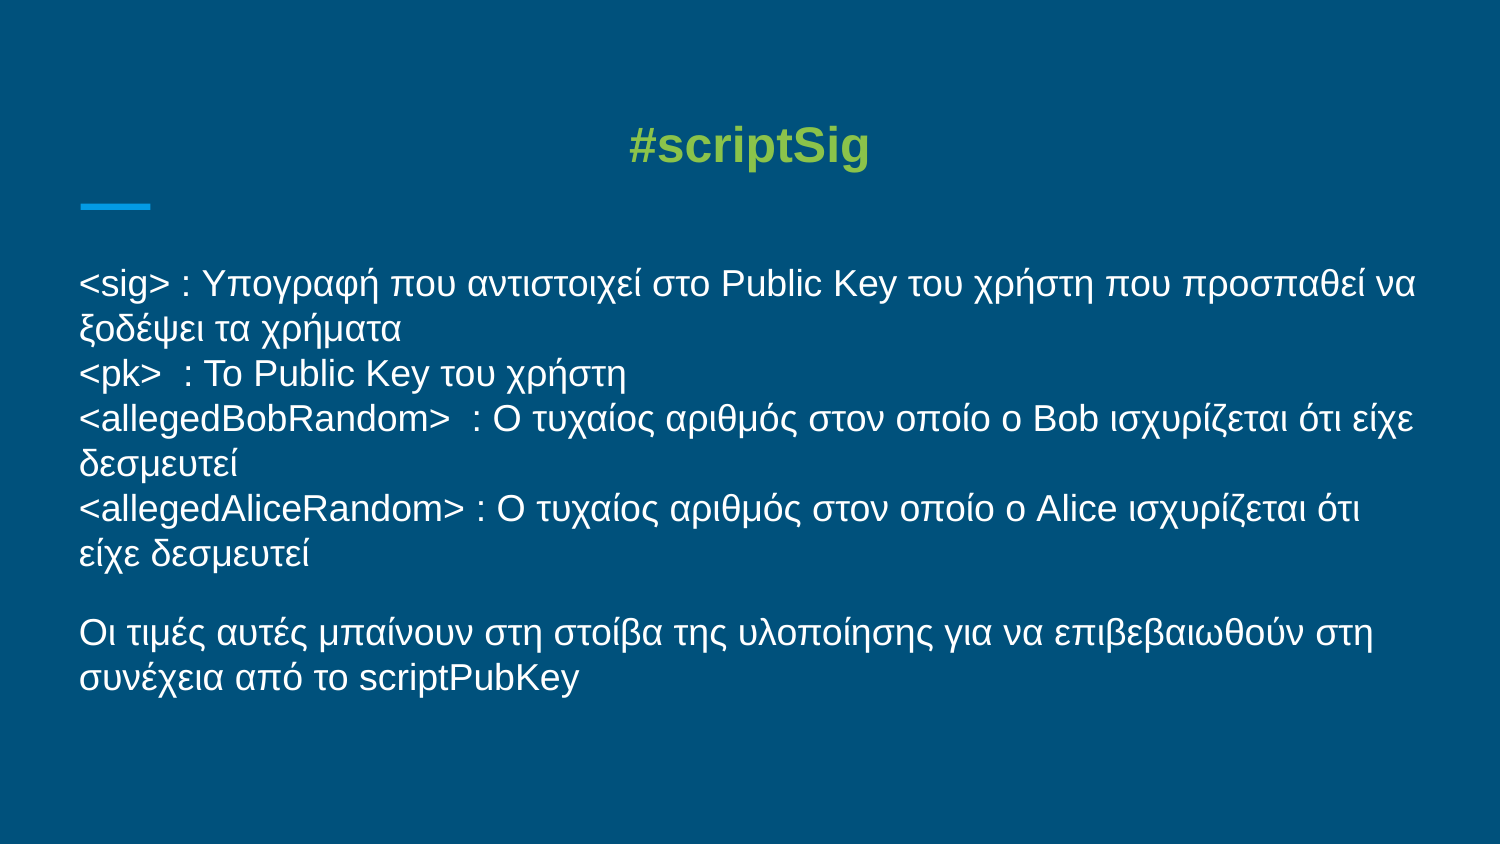

# #scriptSig
<sig> : Υπογραφή που αντιστοιχεί στο Public Key του χρήστη που προσπαθεί να ξοδέψει τα χρήματα
<pk> : Το Public Key του χρήστη
<allegedBobRandom> : Ο τυχαίος αριθμός στον οποίο ο Bob ισχυρίζεται ότι είχε δεσμευτεί
<allegedAliceRandom> : Ο τυχαίος αριθμός στον οποίο ο Alice ισχυρίζεται ότι είχε δεσμευτεί
Οι τιμές αυτές μπαίνουν στη στοίβα της υλοποίησης για να επιβεβαιωθούν στη συνέχεια από το scriptPubKey